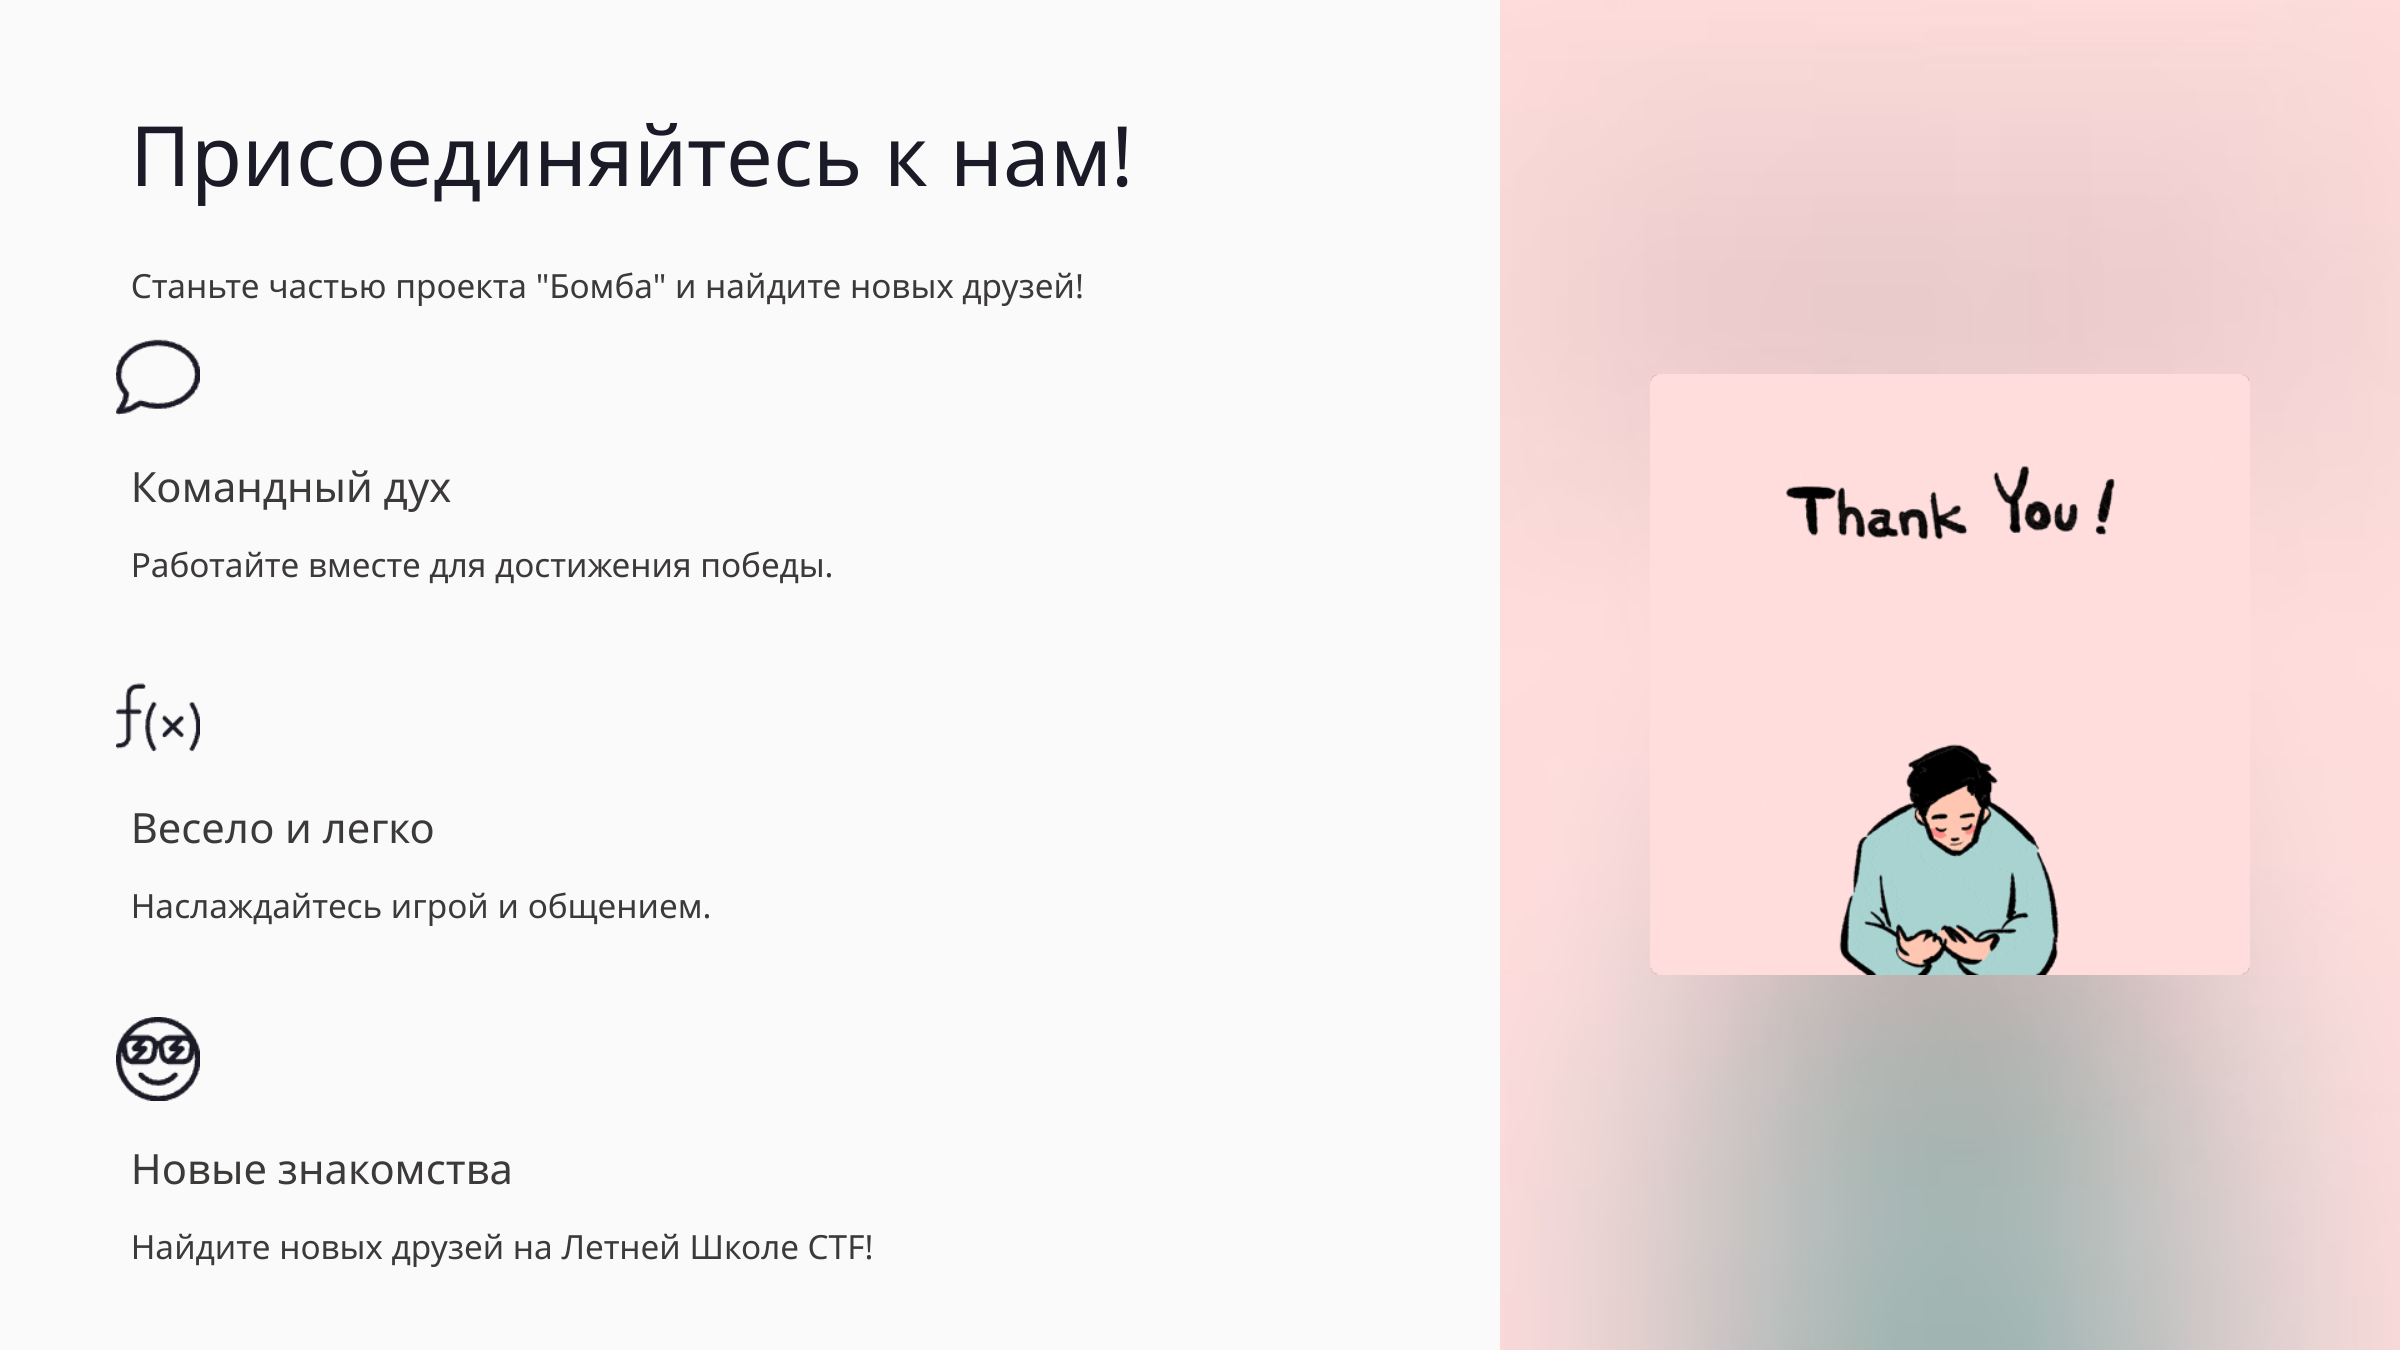

Присоединяйтесь к нам!
Станьте частью проекта "Бомба" и найдите новых друзей!
Командный дух
Работайте вместе для достижения победы.
Весело и легко
Наслаждайтесь игрой и общением.
Новые знакомства
Найдите новых друзей на Летней Школе CTF!